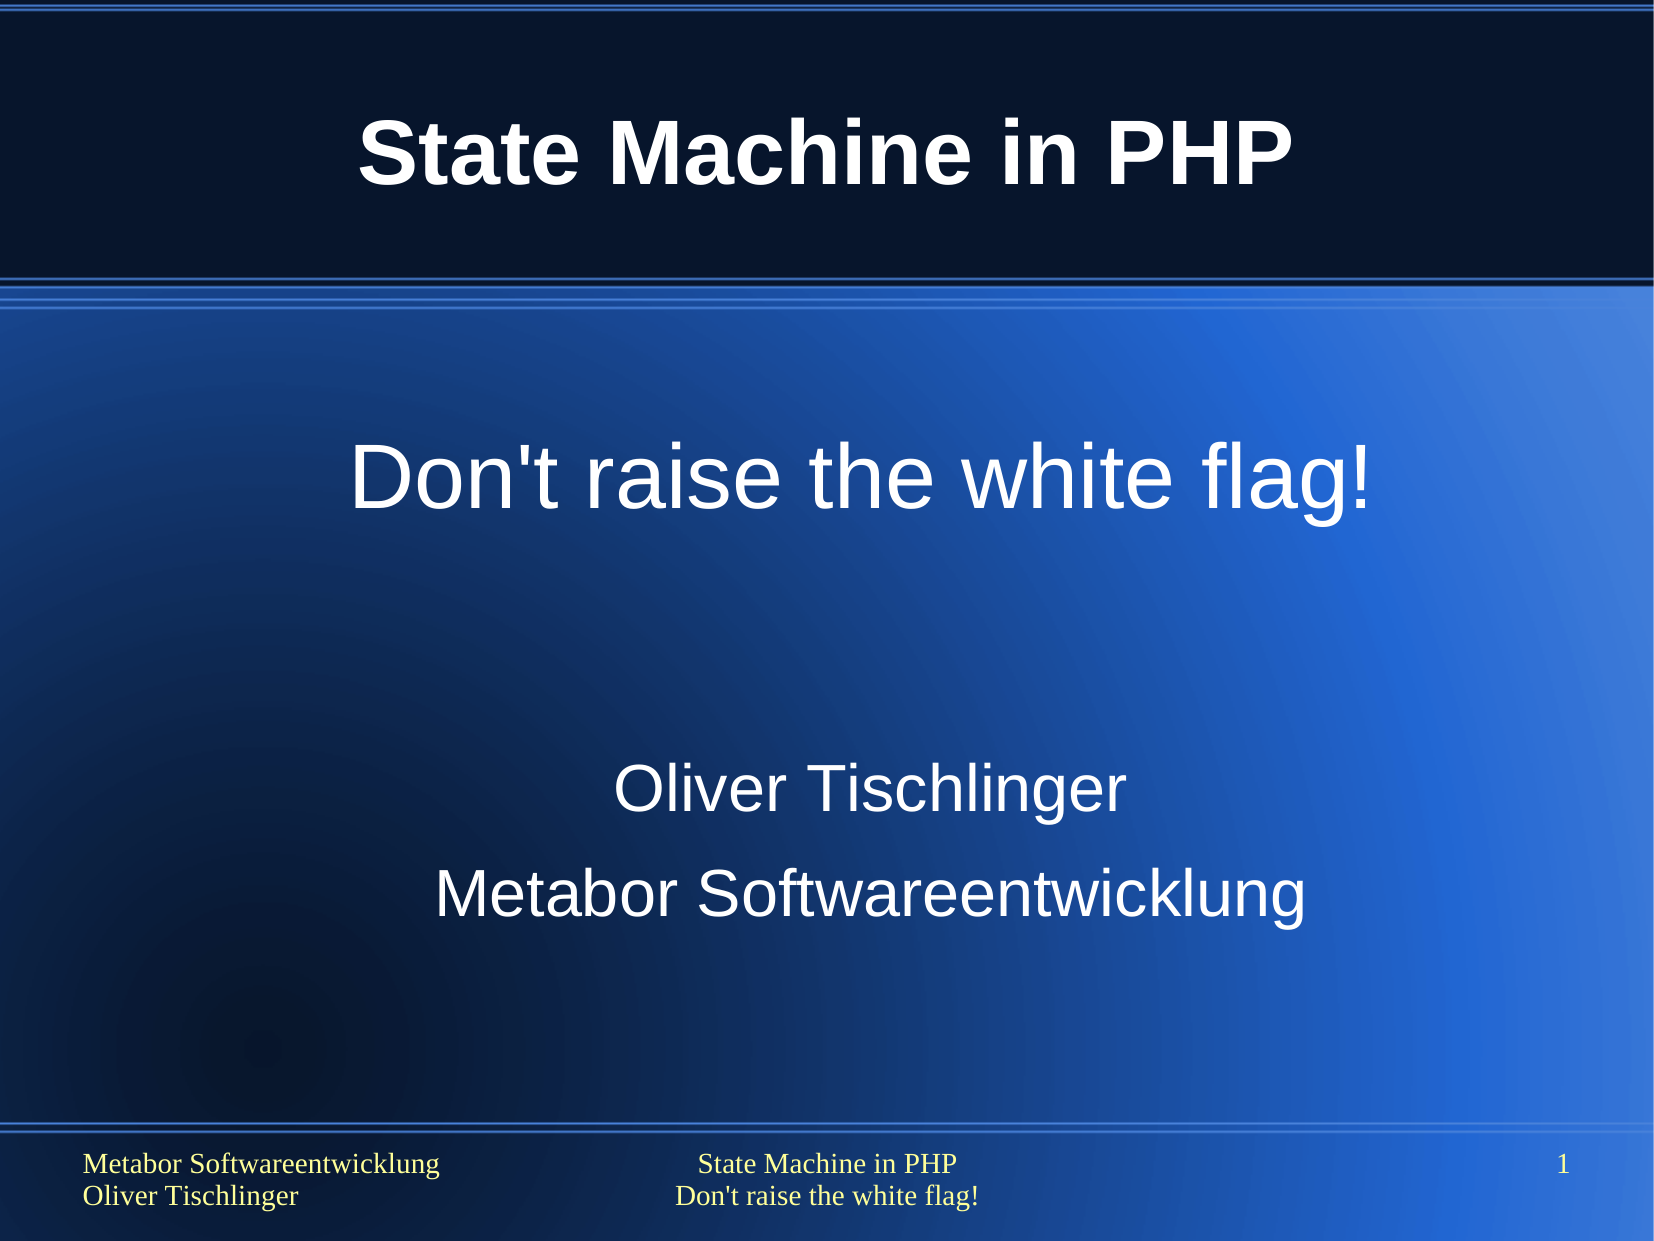

# State Machine in PHP
Don't raise the white flag!
Oliver Tischlinger
Metabor Softwareentwicklung
1